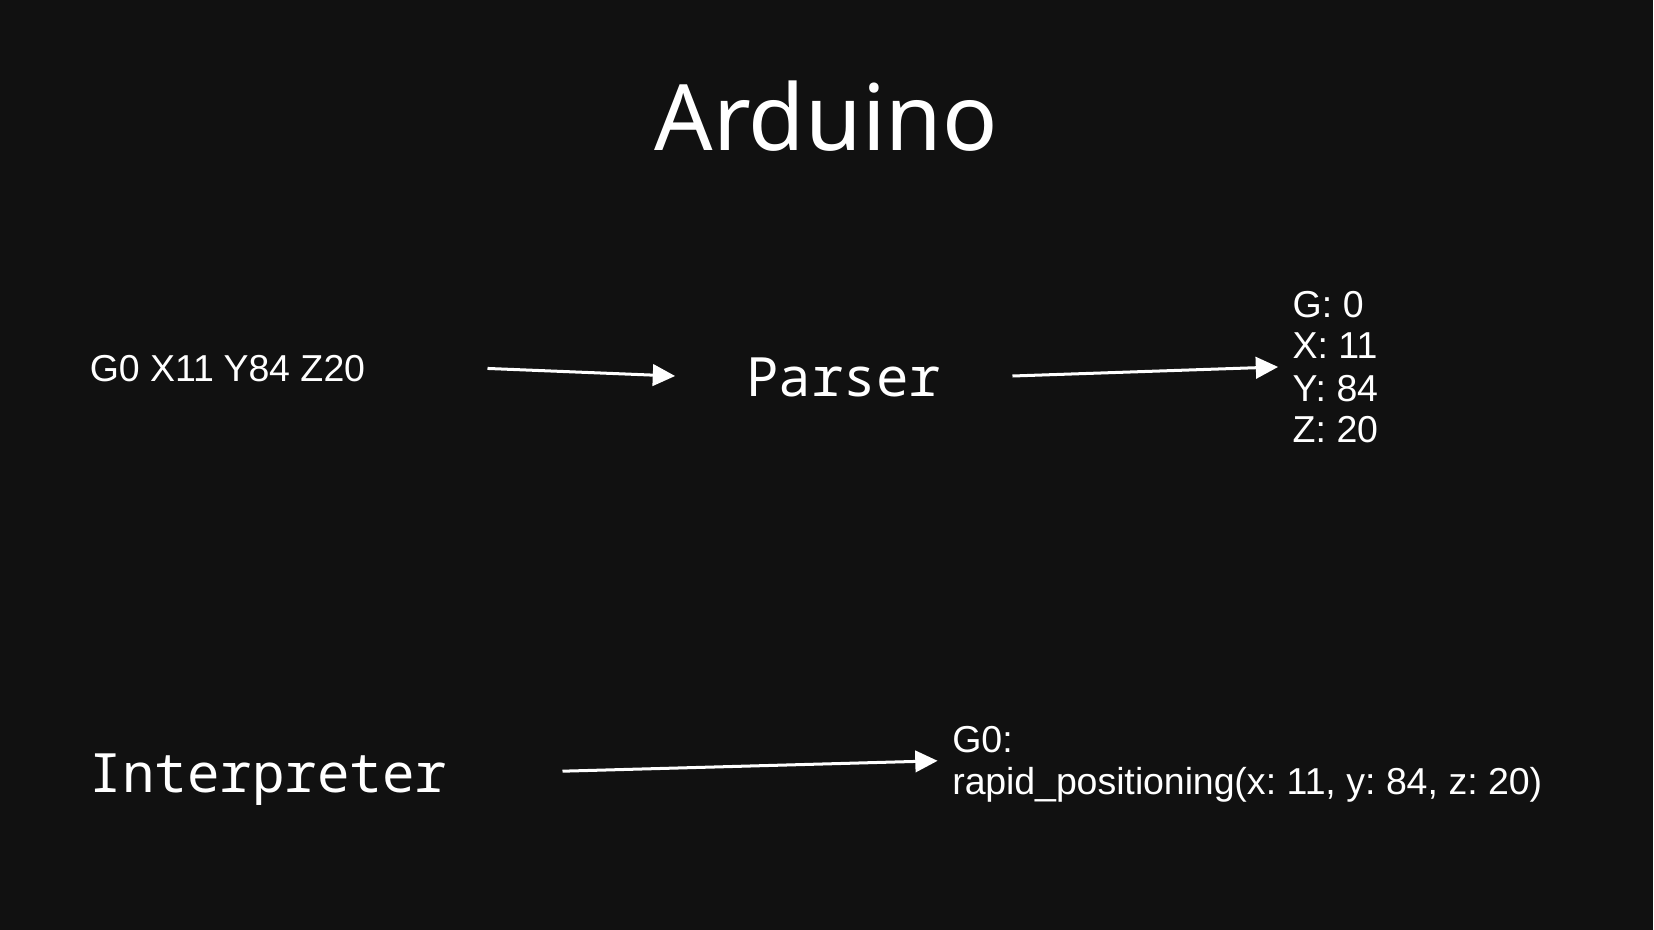

# Arduino
G: 0
X: 11
Y: 84
Z: 20
Parser
G0 X11 Y84 Z20
G0:
rapid_positioning(x: 11, y: 84, z: 20)
Interpreter